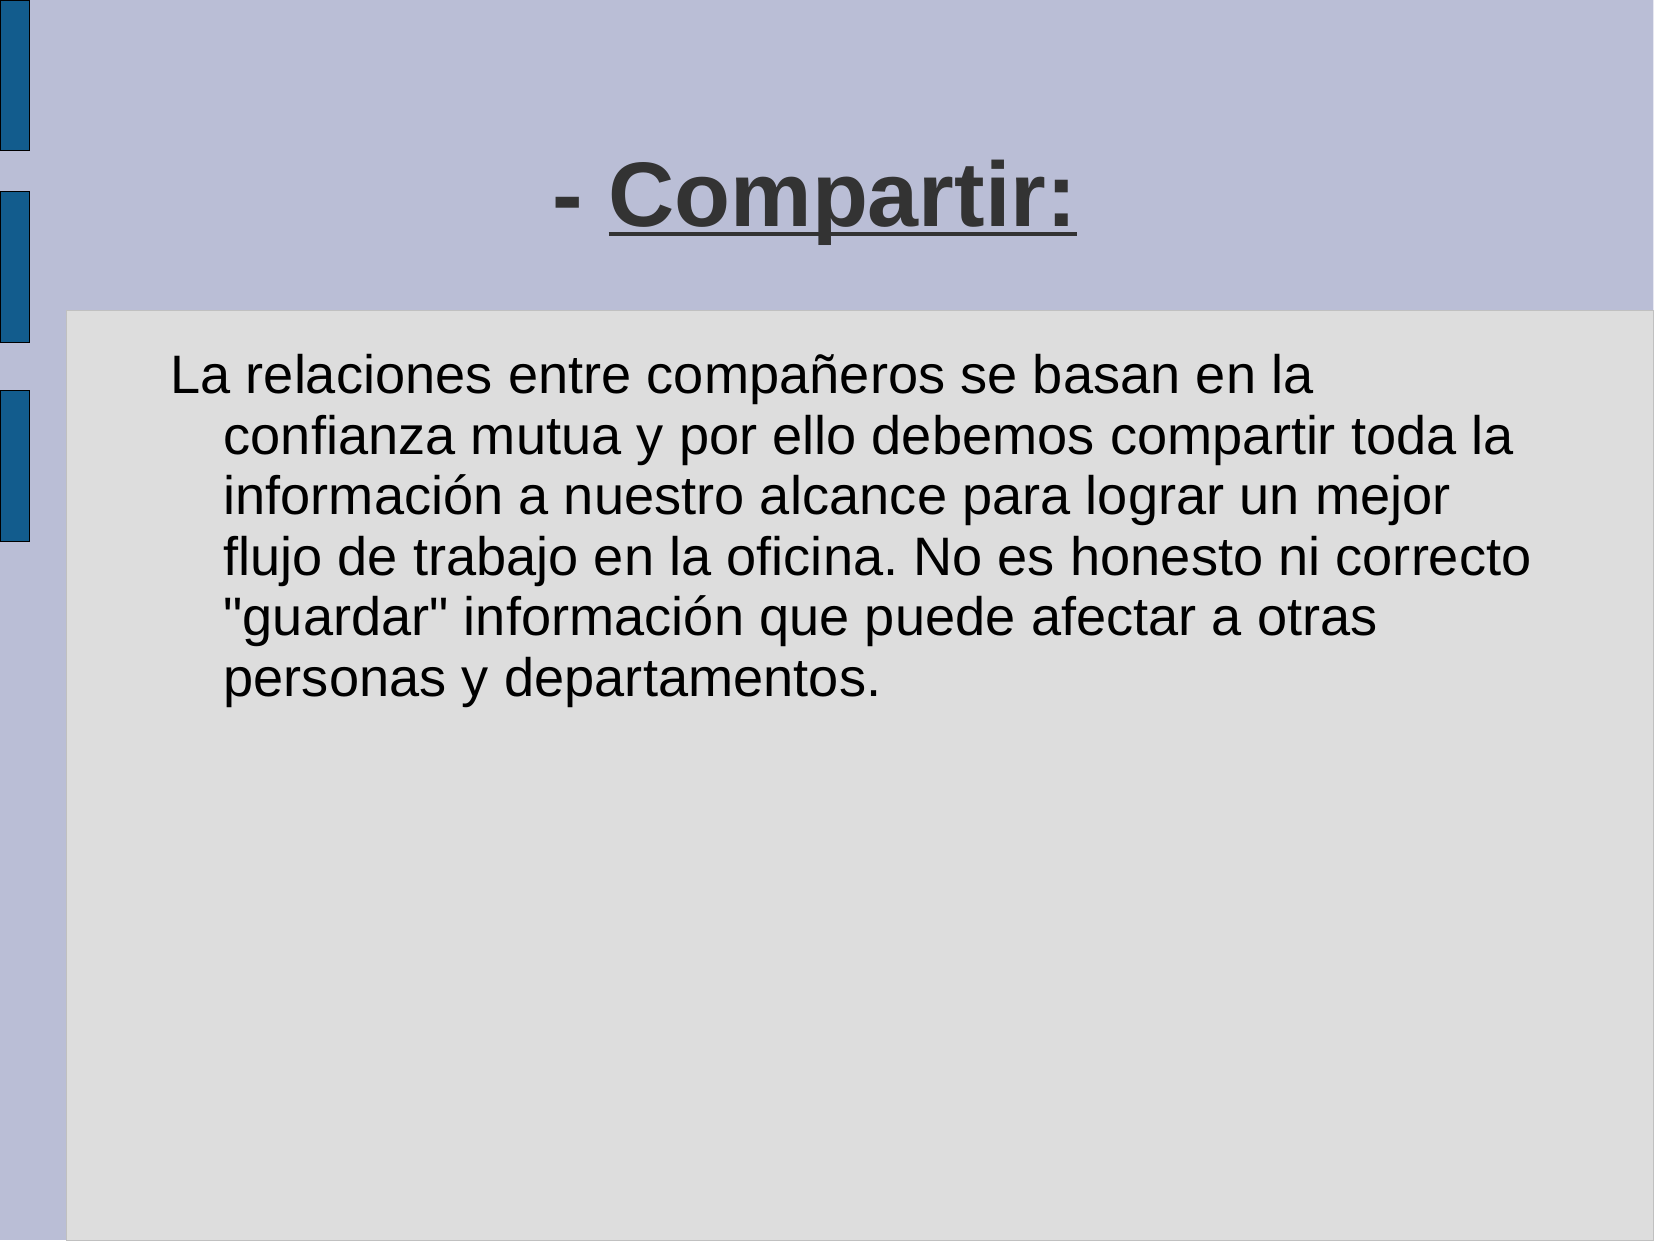

# - Compartir:
La relaciones entre compañeros se basan en la confianza mutua y por ello debemos compartir toda la información a nuestro alcance para lograr un mejor flujo de trabajo en la oficina. No es honesto ni correcto "guardar" información que puede afectar a otras personas y departamentos.